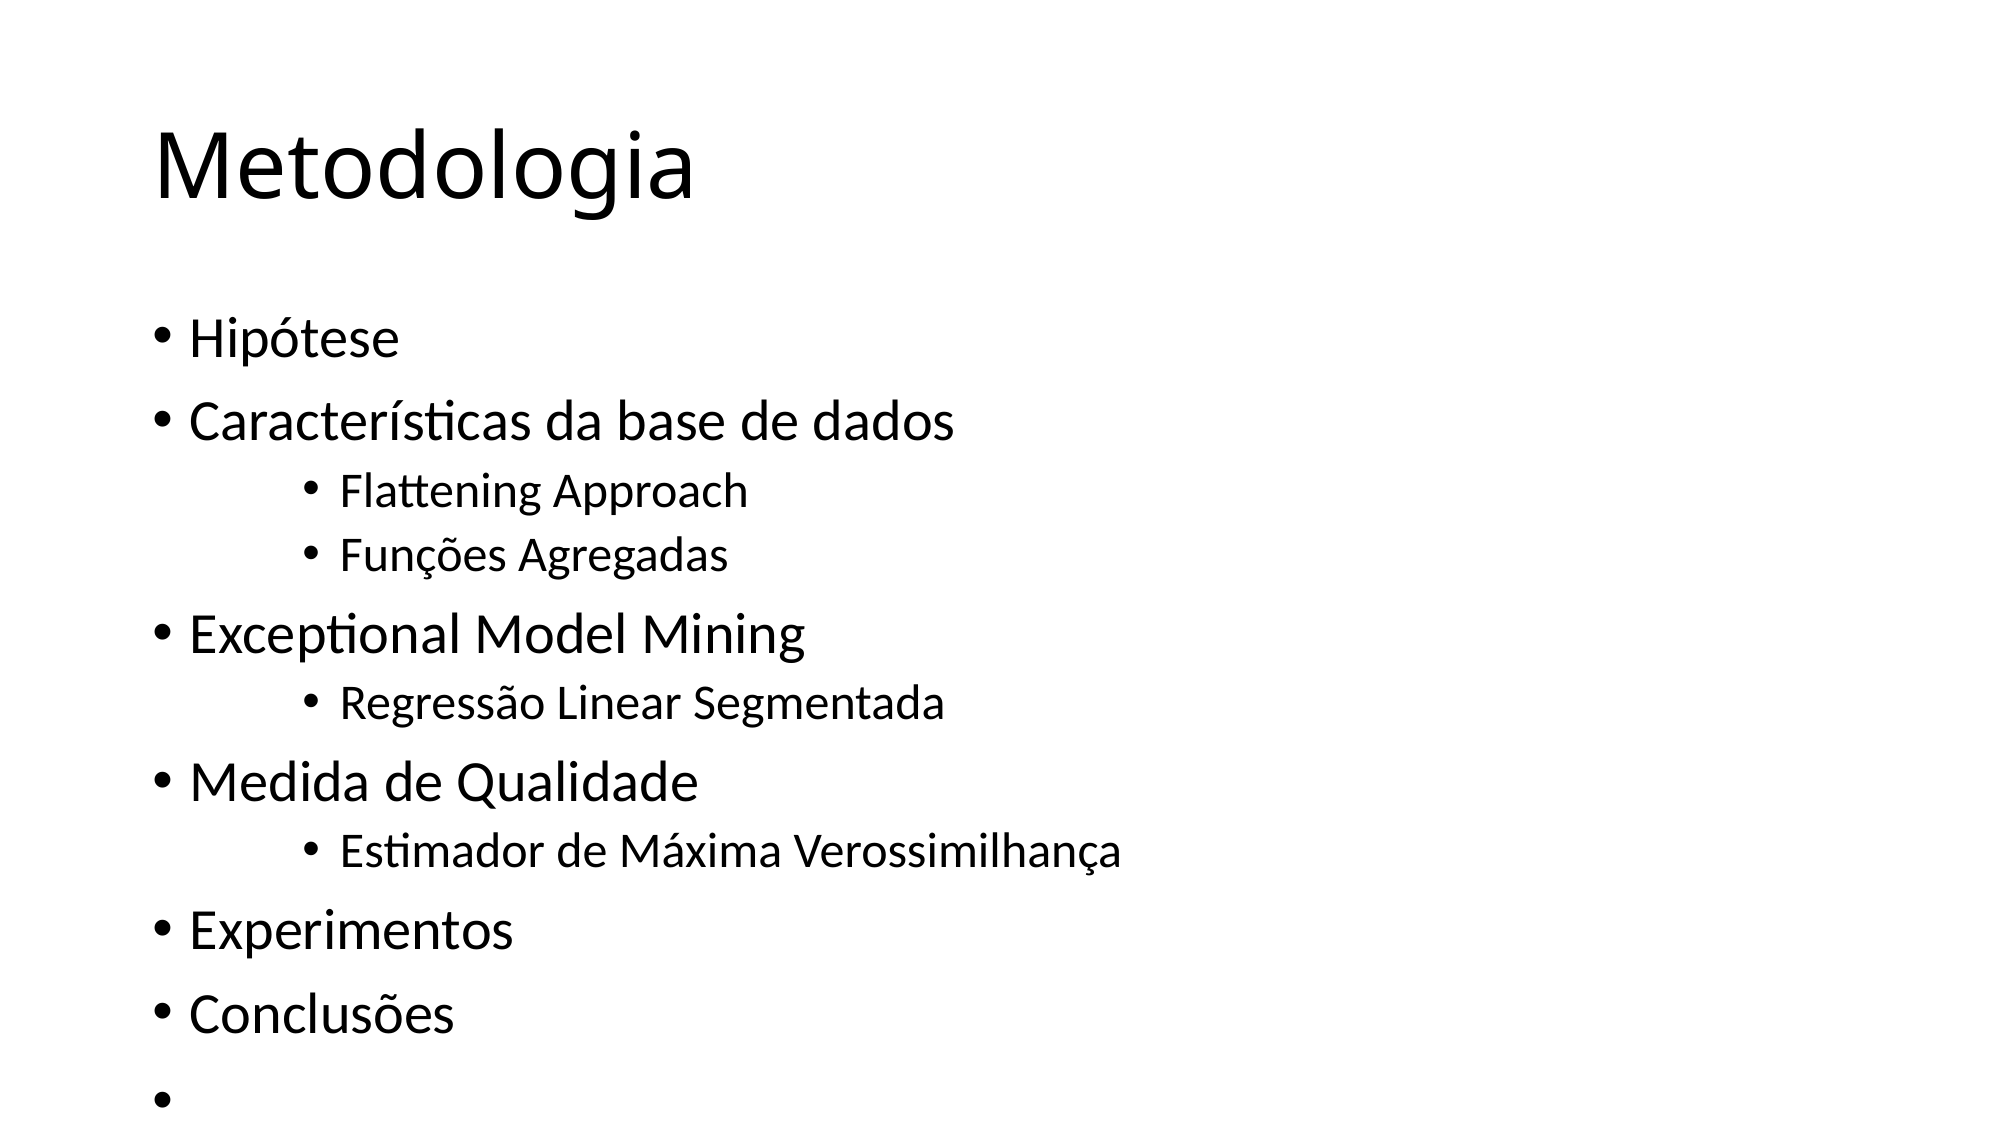

# Metodologia
Hipótese
Características da base de dados
Flattening Approach
Funções Agregadas
Exceptional Model Mining
Regressão Linear Segmentada
Medida de Qualidade
Estimador de Máxima Verossimilhança
Experimentos
Conclusões